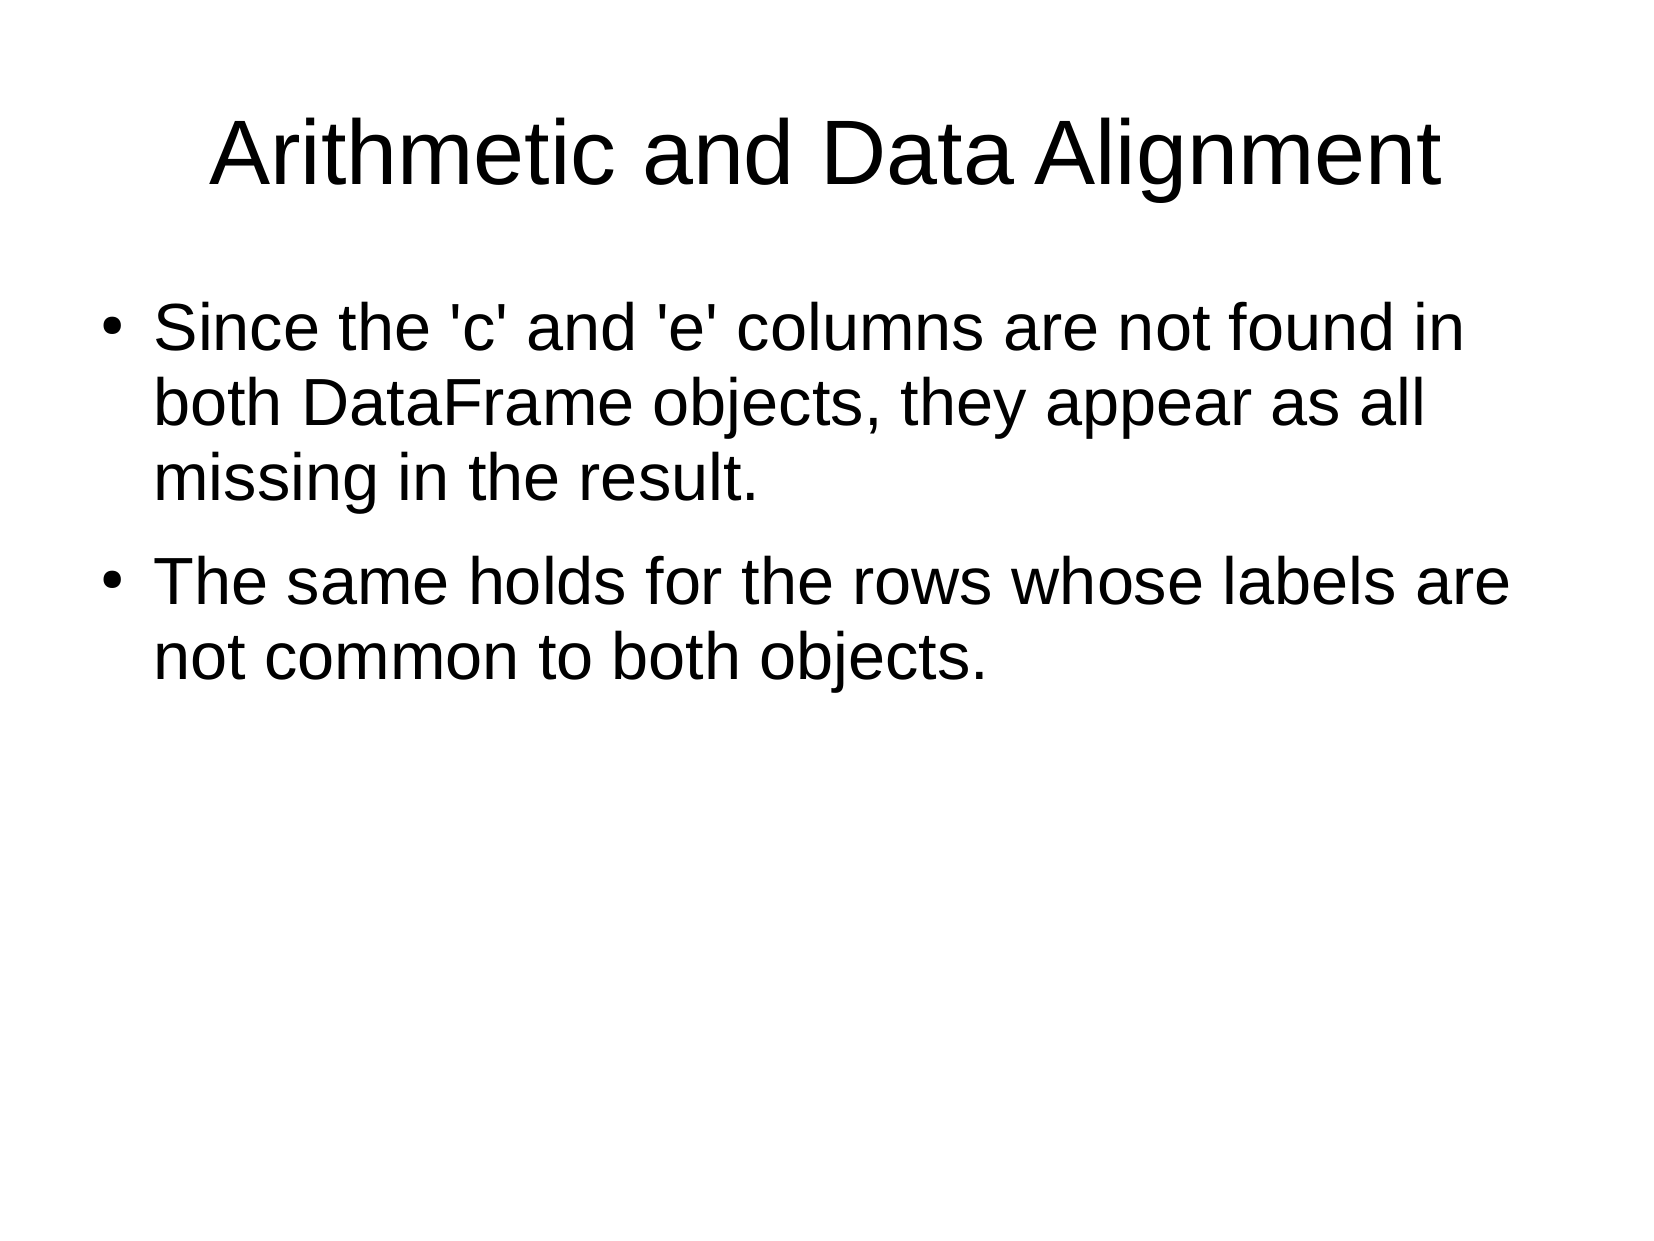

# Arithmetic and Data Alignment
Since the 'c' and 'e' columns are not found in both DataFrame objects, they appear as all missing in the result.
The same holds for the rows whose labels are not common to both objects.